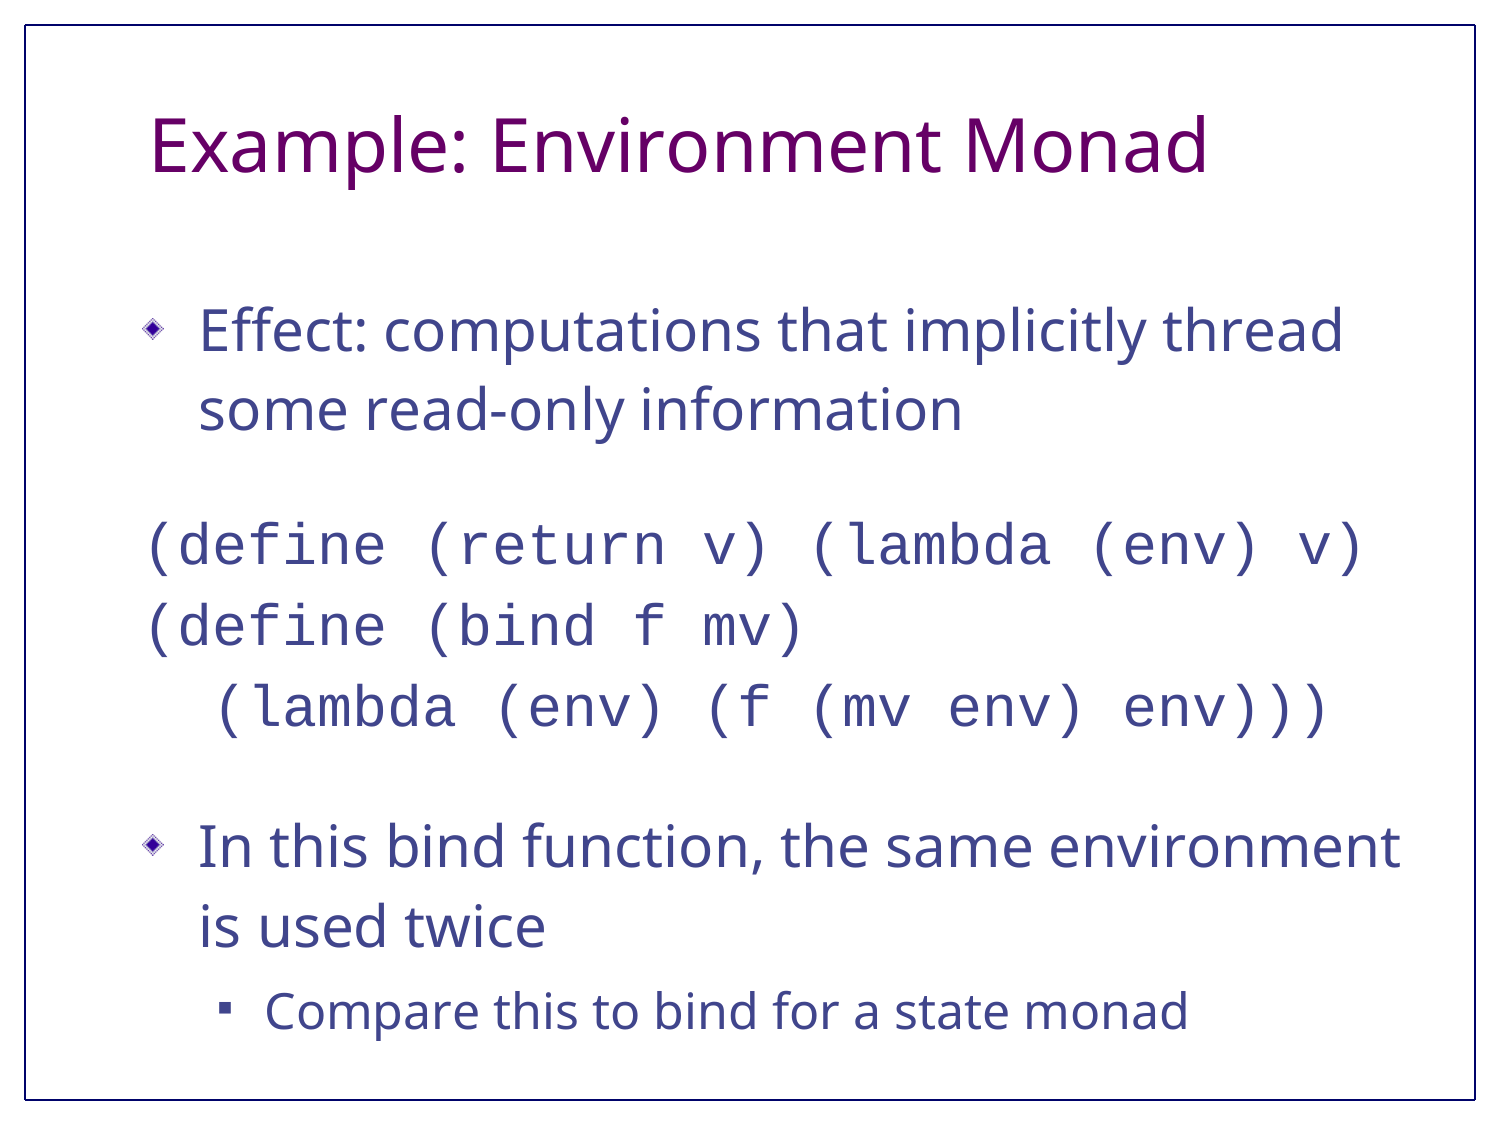

# Example: Environment Monad
Effect: computations that implicitly thread some read-only information
(define (return v) (lambda (env) v)
(define (bind f mv)
 (lambda (env) (f (mv env) env)))
In this bind function, the same environment is used twice
Compare this to bind for a state monad